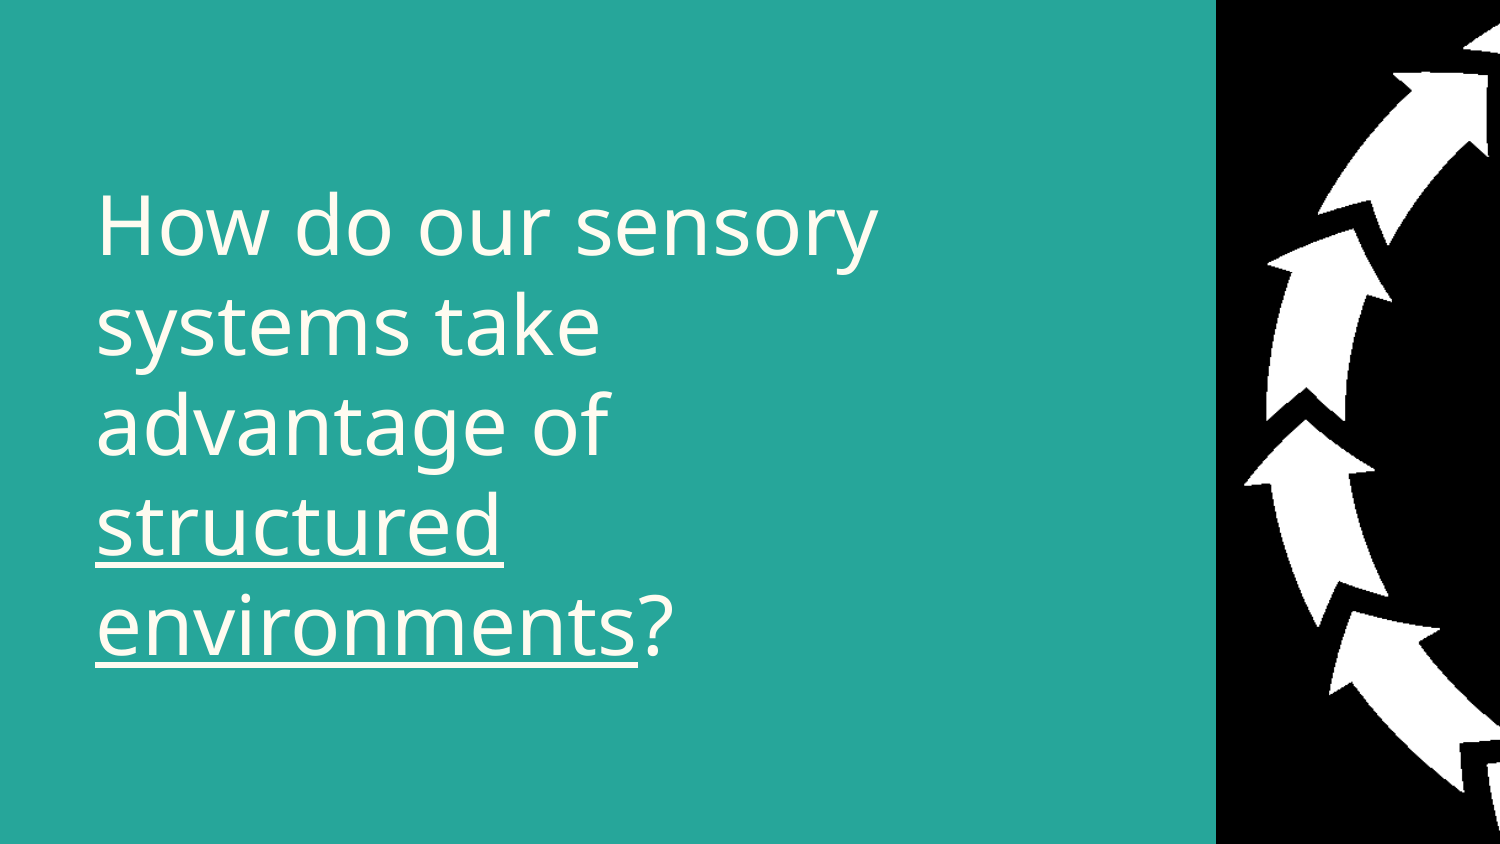

# How do our sensory systems take advantage of structured environments?